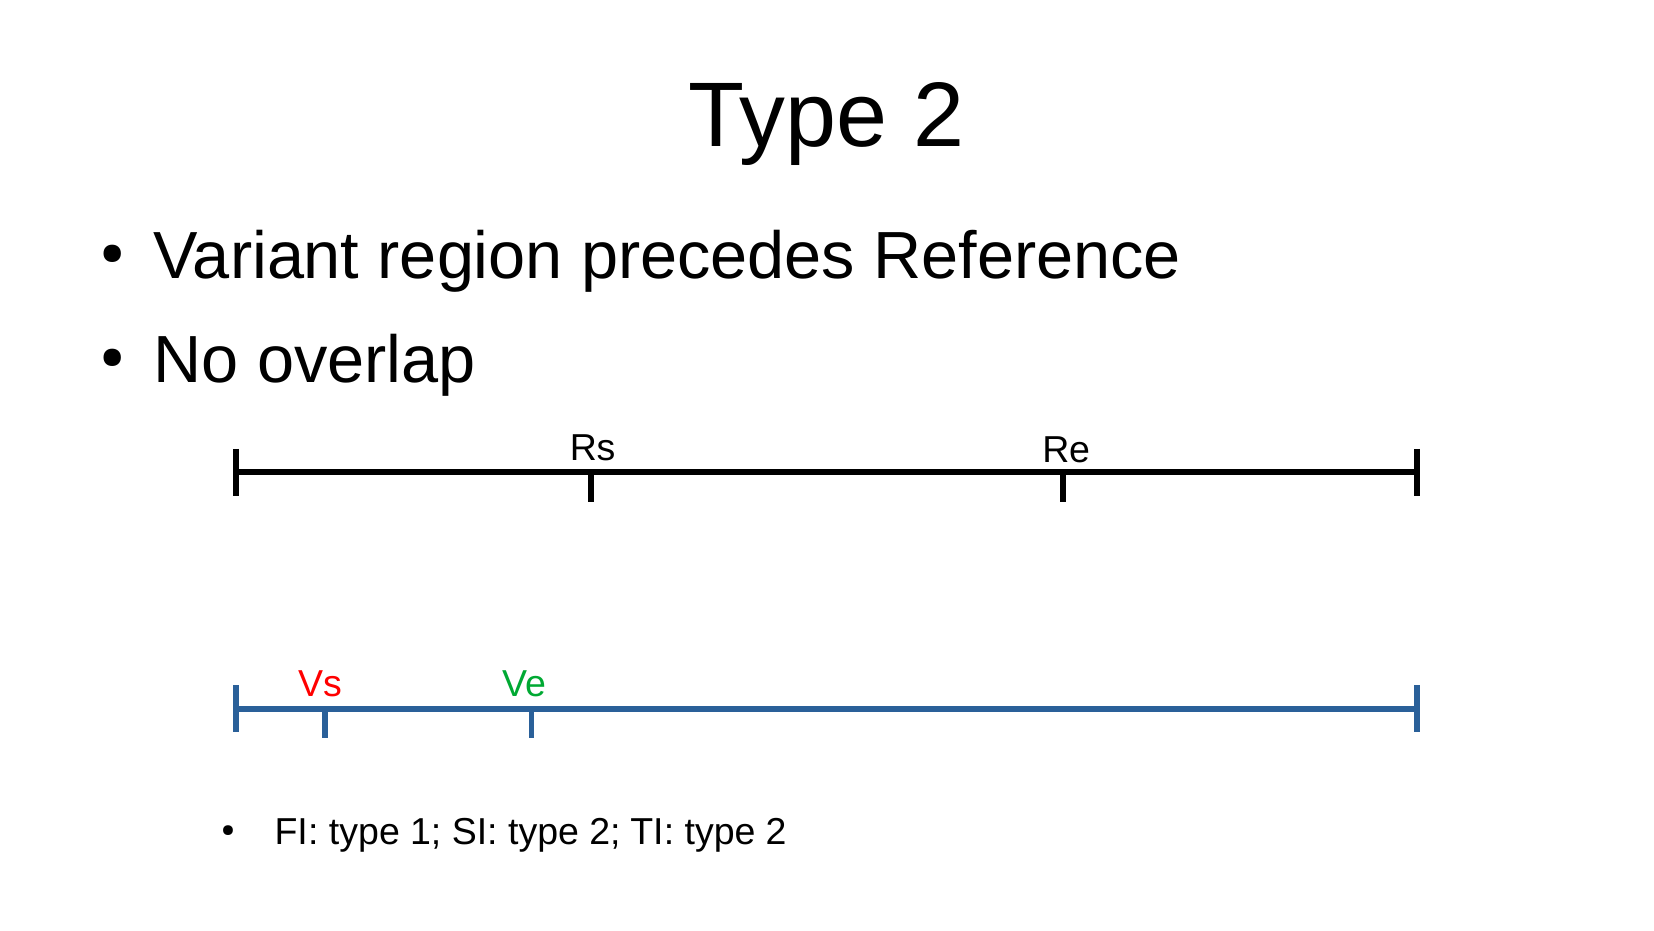

# Type 2
Variant region precedes Reference
No overlap
Rs
Re
Ve
Vs
FI: type 1; SI: type 2; TI: type 2